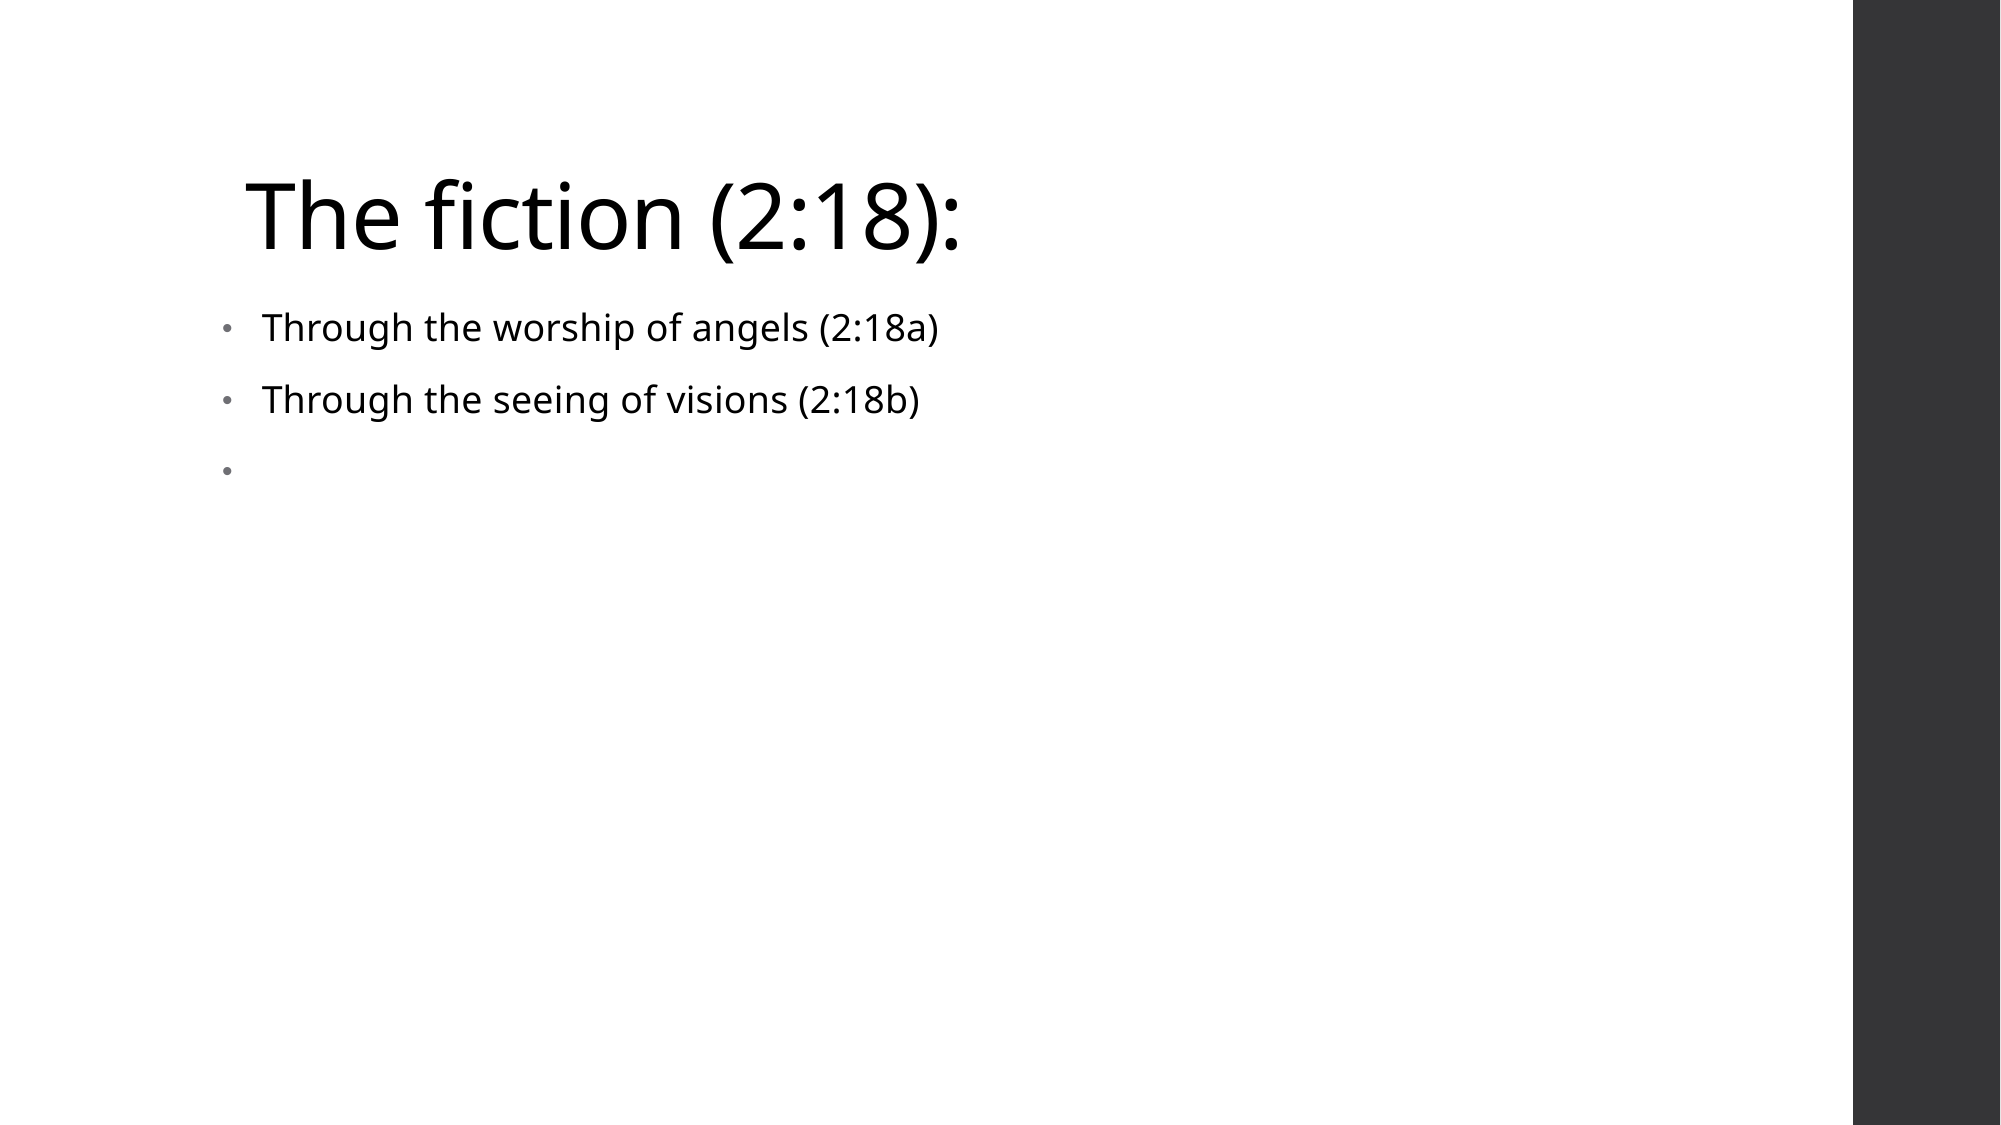

# The fiction (2:18):
 Through the worship of angels (2:18a)
 Through the seeing of visions (2:18b)